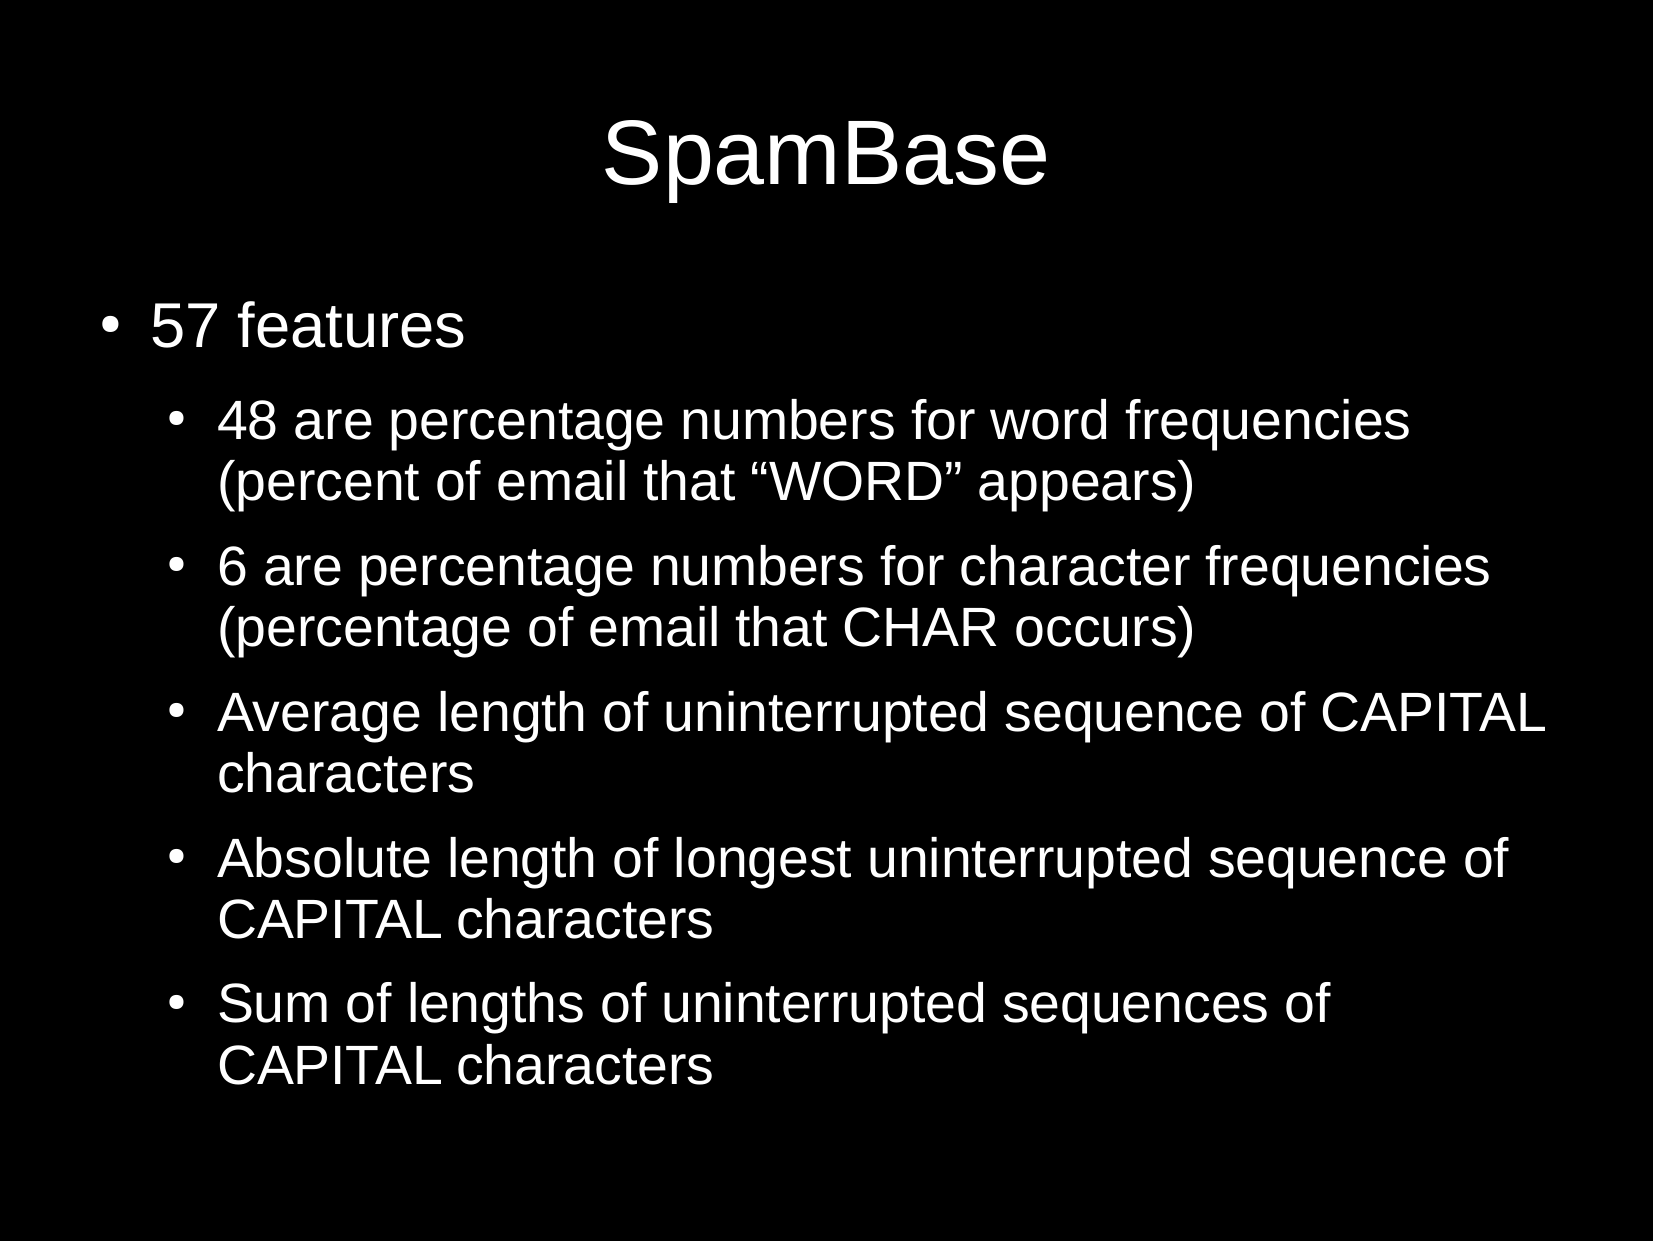

# SpamBase
57 features
48 are percentage numbers for word frequencies (percent of email that “WORD” appears)
6 are percentage numbers for character frequencies (percentage of email that CHAR occurs)
Average length of uninterrupted sequence of CAPITAL characters
Absolute length of longest uninterrupted sequence of CAPITAL characters
Sum of lengths of uninterrupted sequences of CAPITAL characters